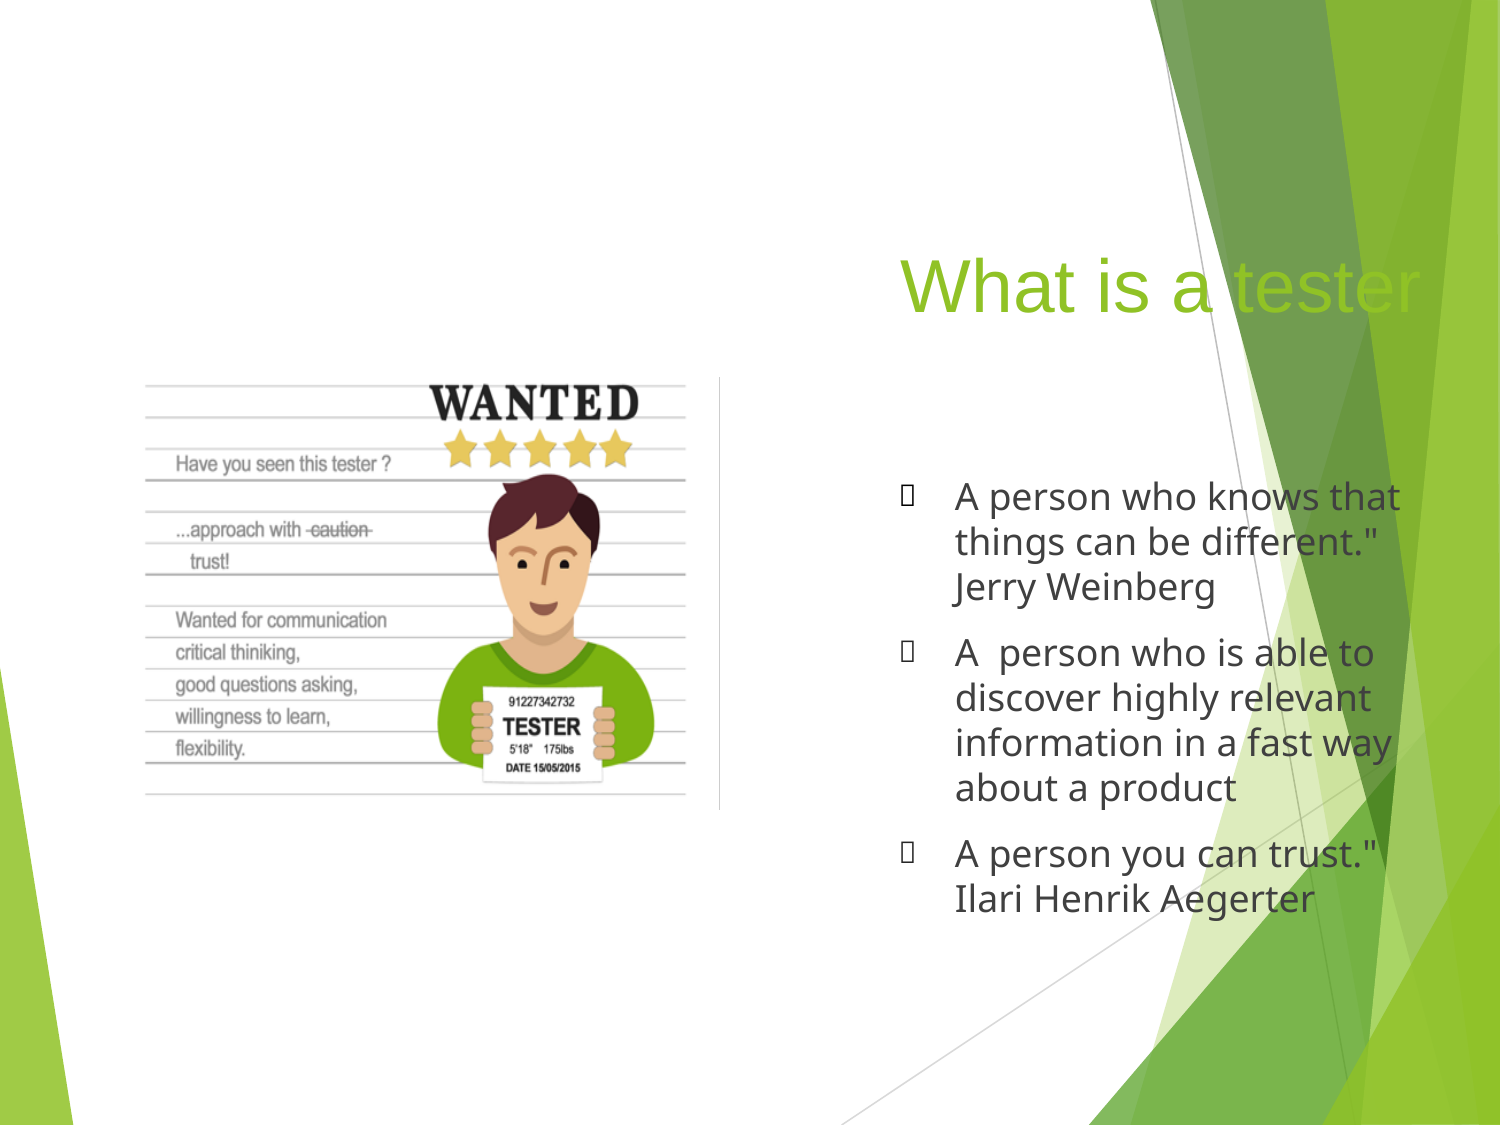

# What is a tester
A person who knows that things can be different." Jerry Weinberg
A  person who is able to discover highly relevant information in a fast way about a product
A person you can trust." Ilari Henrik Aegerter